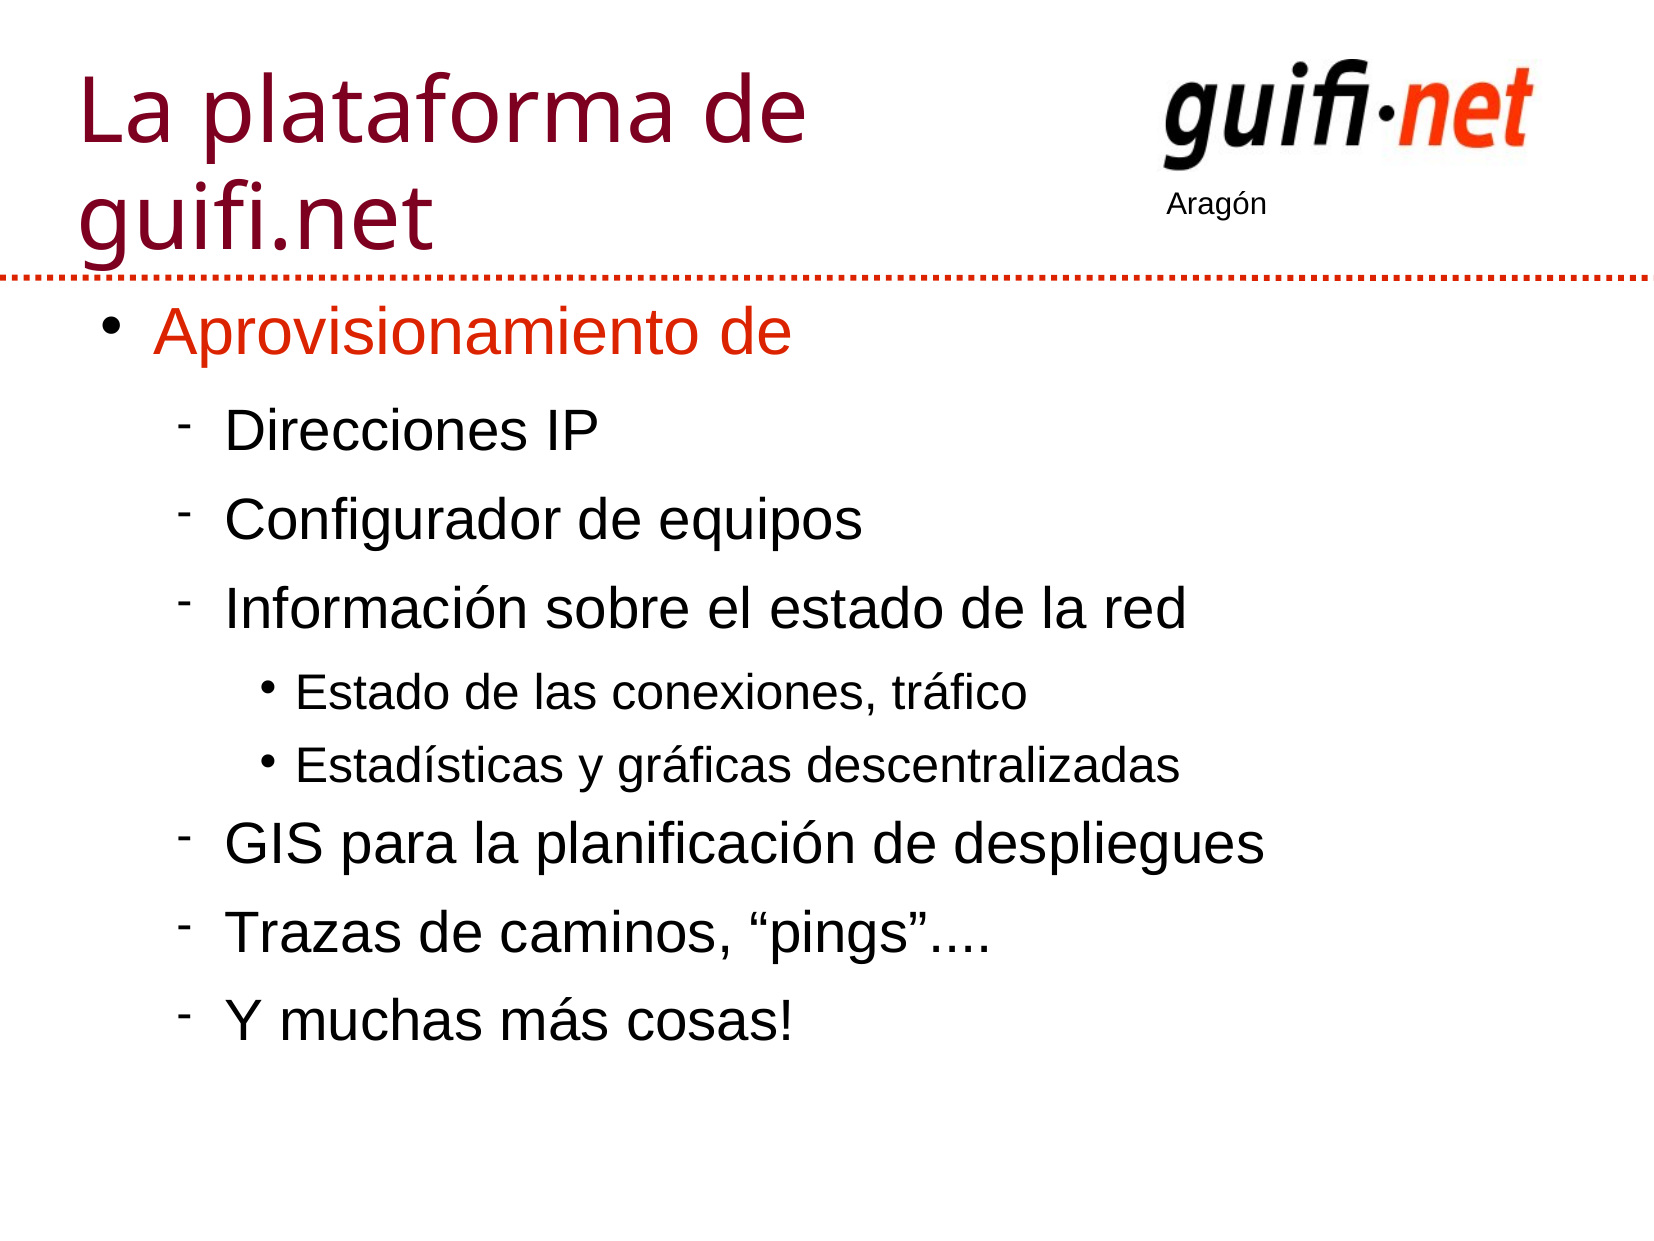

# La plataforma de guifi.net
Aprovisionamiento de
Direcciones IP
Configurador de equipos
Información sobre el estado de la red
Estado de las conexiones, tráfico
Estadísticas y gráficas descentralizadas
GIS para la planificación de despliegues
Trazas de caminos, “pings”....
Y muchas más cosas!